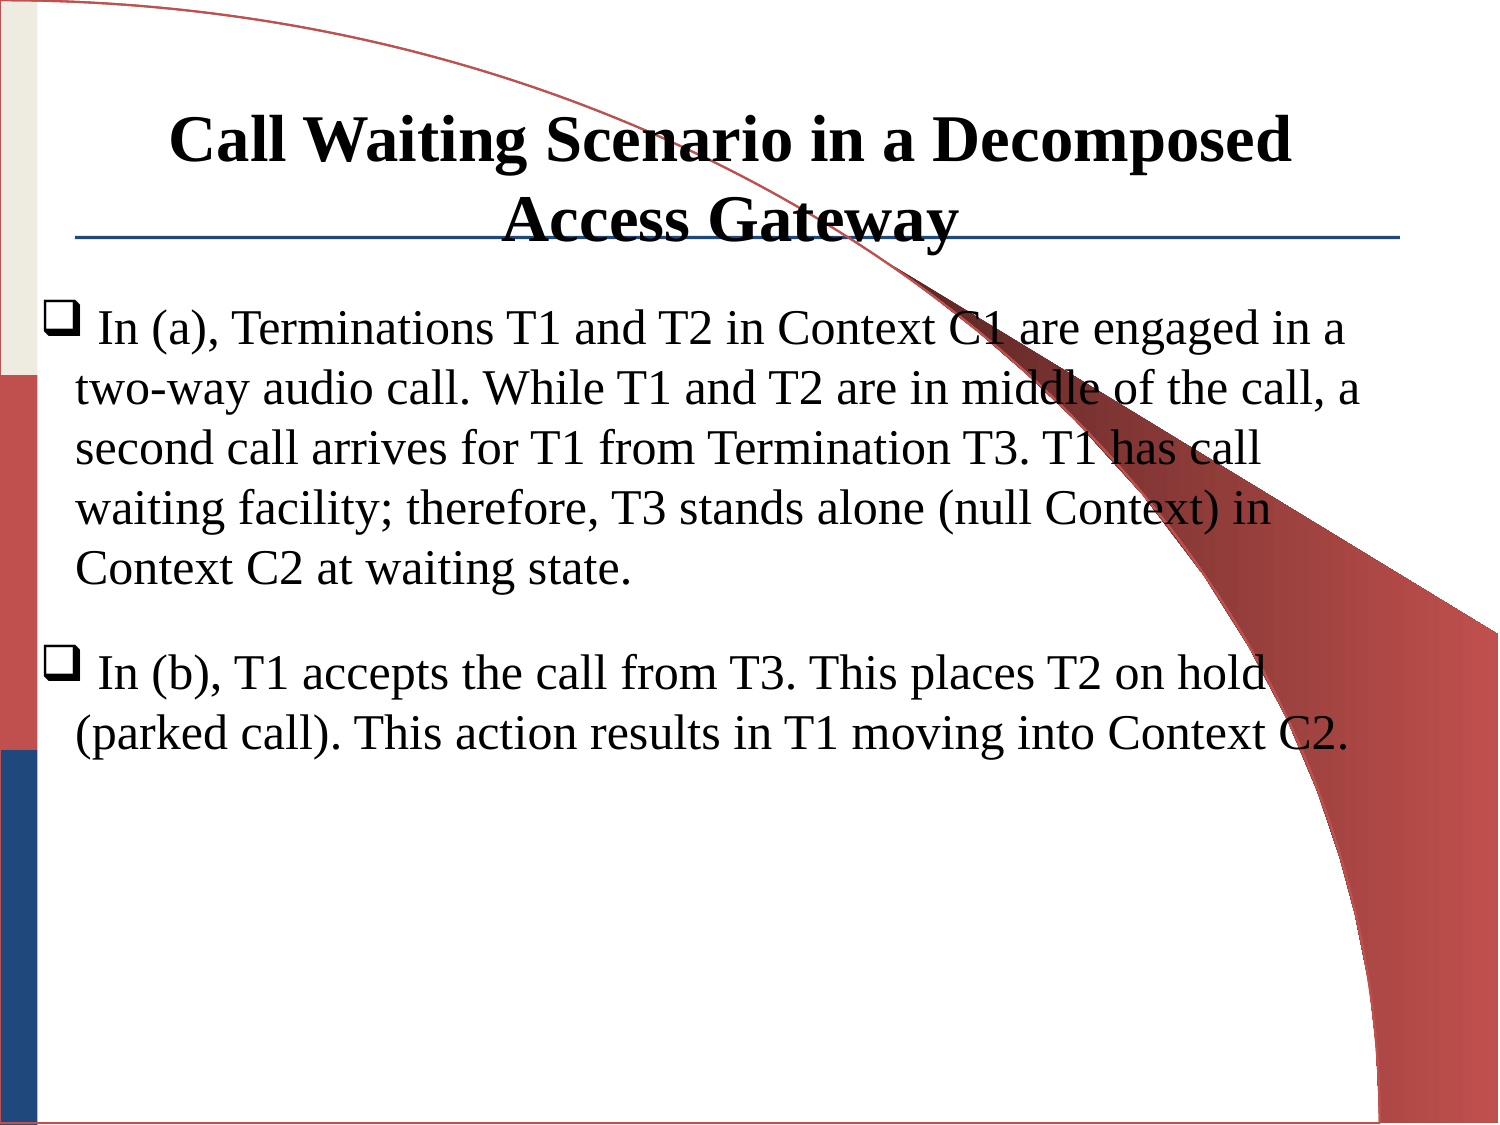

Call Waiting Scenario in a Decomposed Access Gateway
 In (a), Terminations T1 and T2 in Context C1 are engaged in a two-way audio call. While T1 and T2 are in middle of the call, a second call arrives for T1 from Termination T3. T1 has call waiting facility; therefore, T3 stands alone (null Context) in Context C2 at waiting state.
 In (b), T1 accepts the call from T3. This places T2 on hold (parked call). This action results in T1 moving into Context C2.